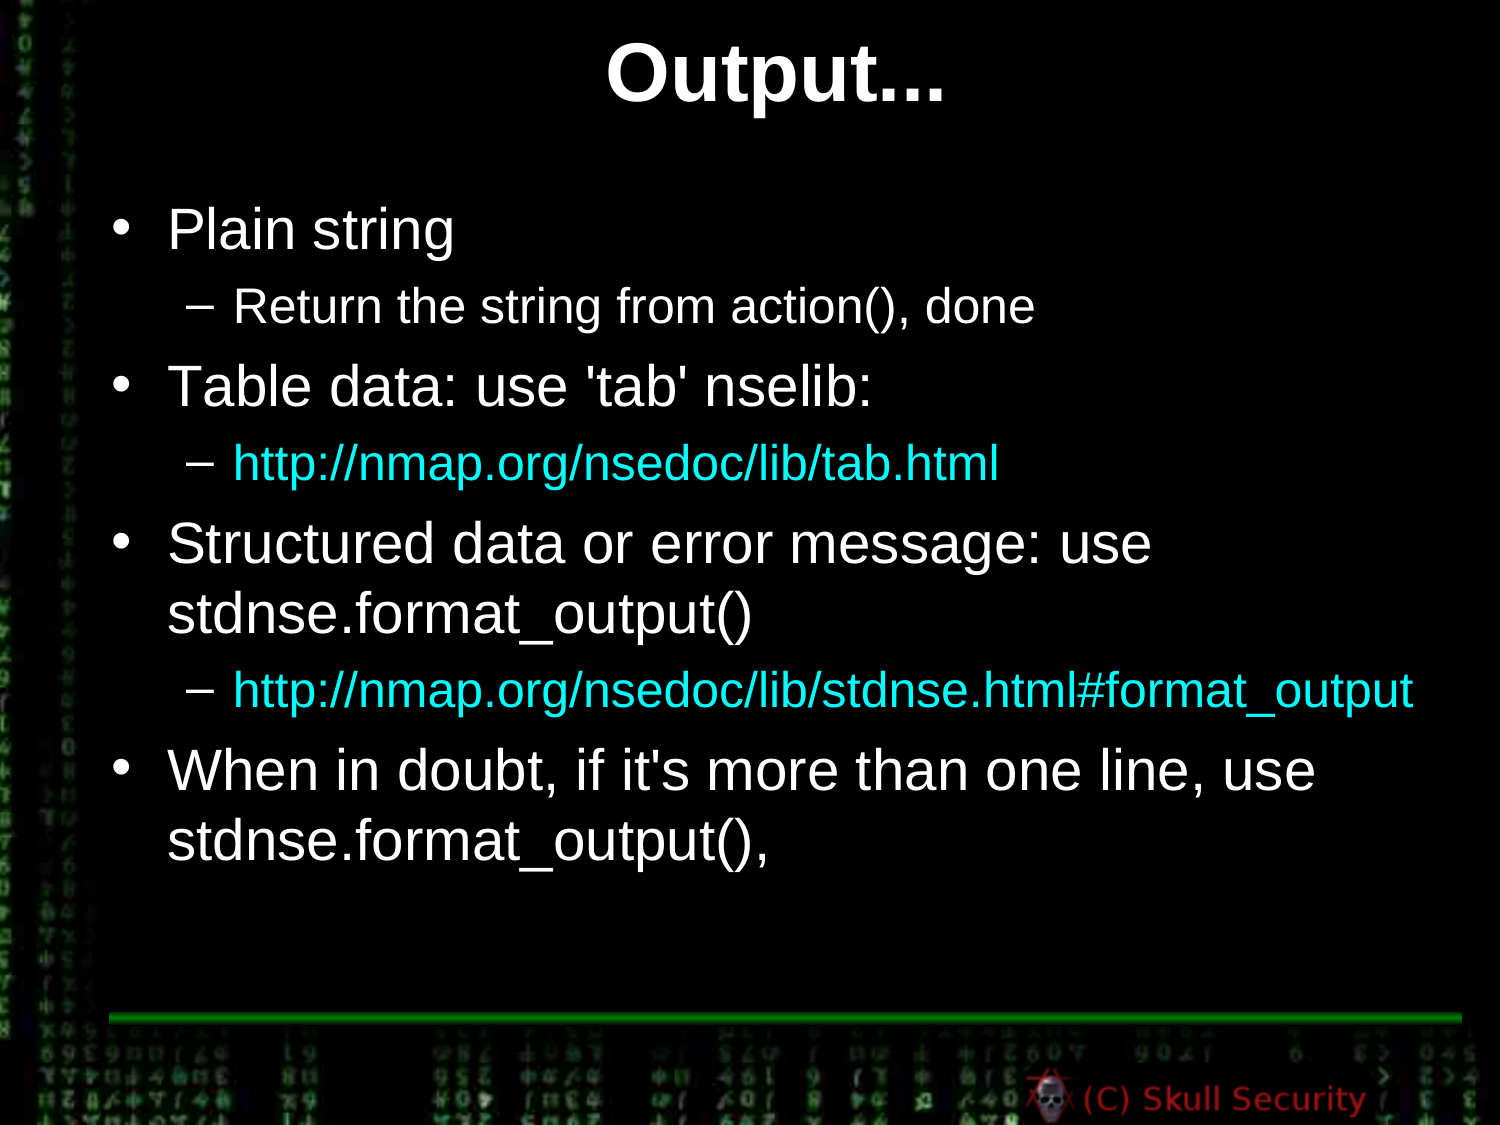

# Output...
Plain string
Return the string from action(), done
Table data: use 'tab' nselib:
http://nmap.org/nsedoc/lib/tab.html
Structured data or error message: use stdnse.format_output()
http://nmap.org/nsedoc/lib/stdnse.html#format_output
When in doubt, if it's more than one line, use stdnse.format_output(),